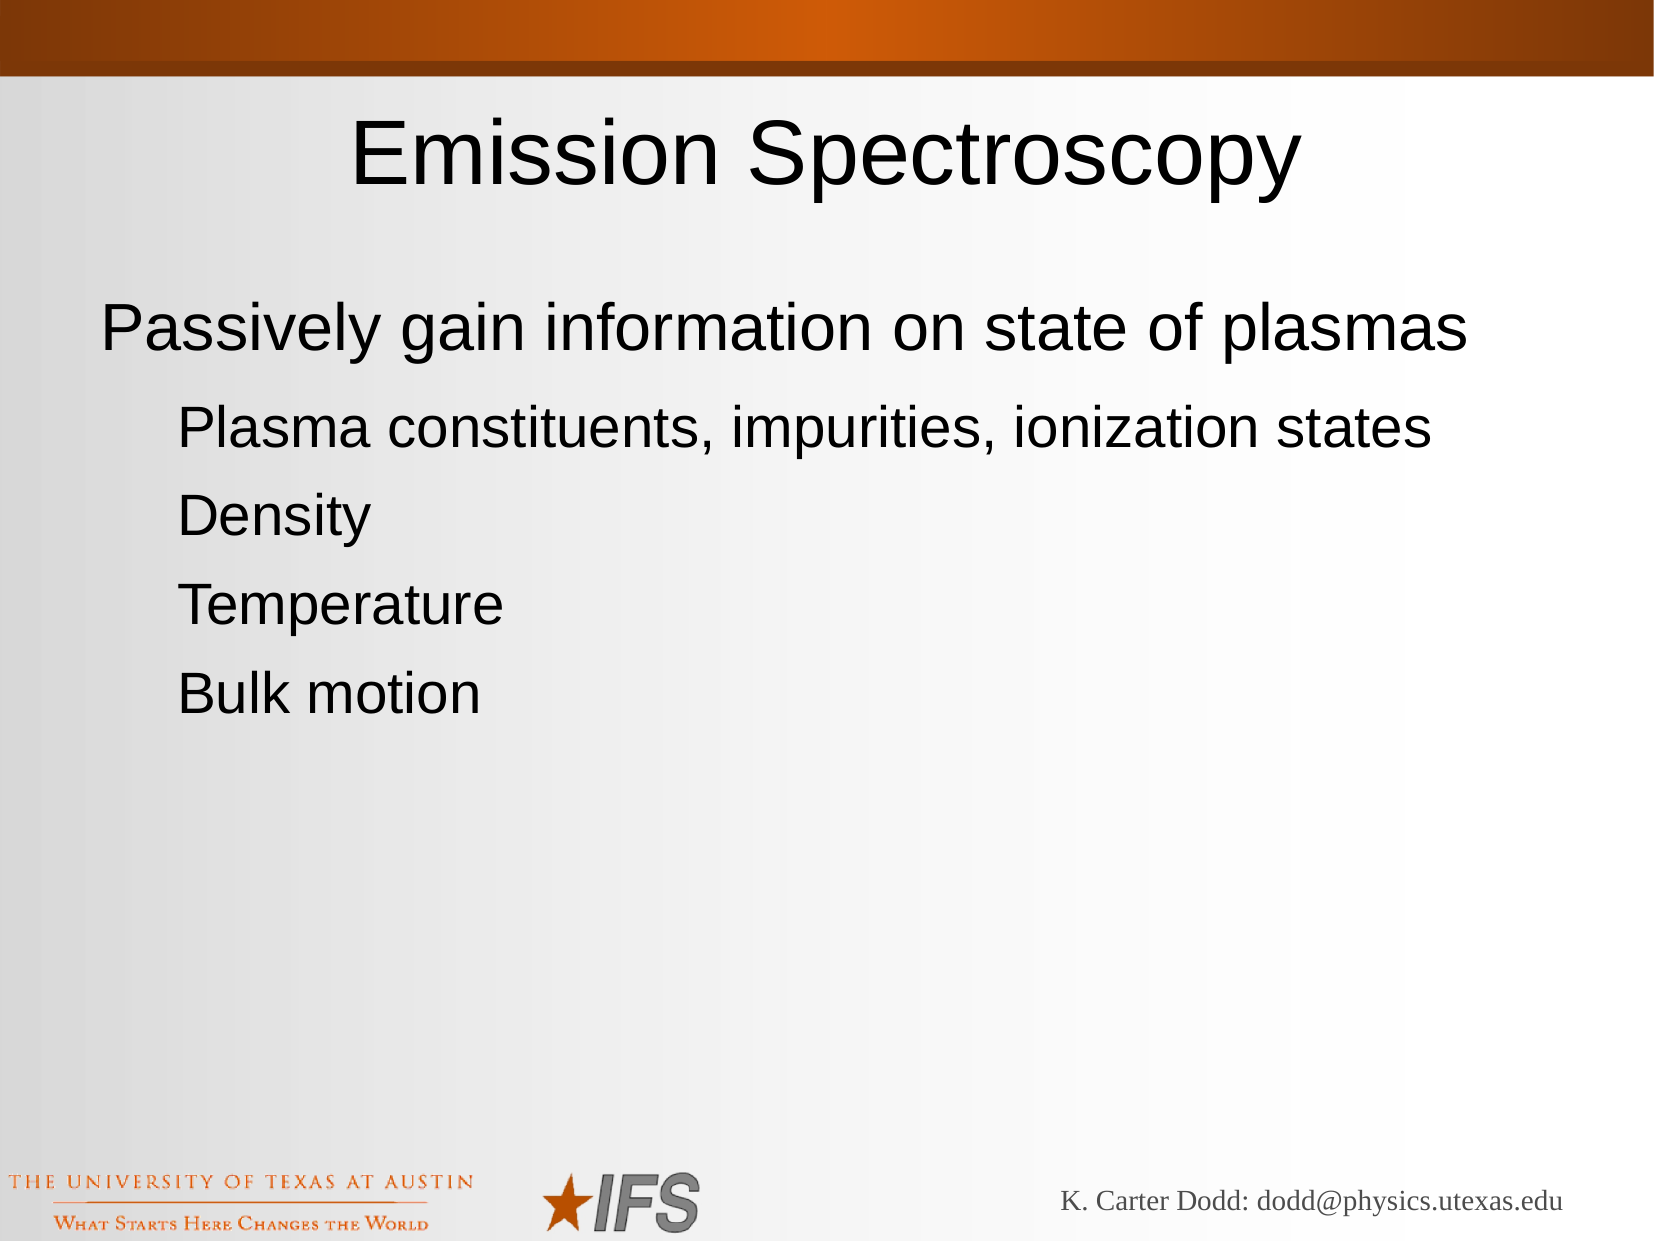

# Emission Spectroscopy
Passively gain information on state of plasmas
Plasma constituents, impurities, ionization states
Density
Temperature
Bulk motion